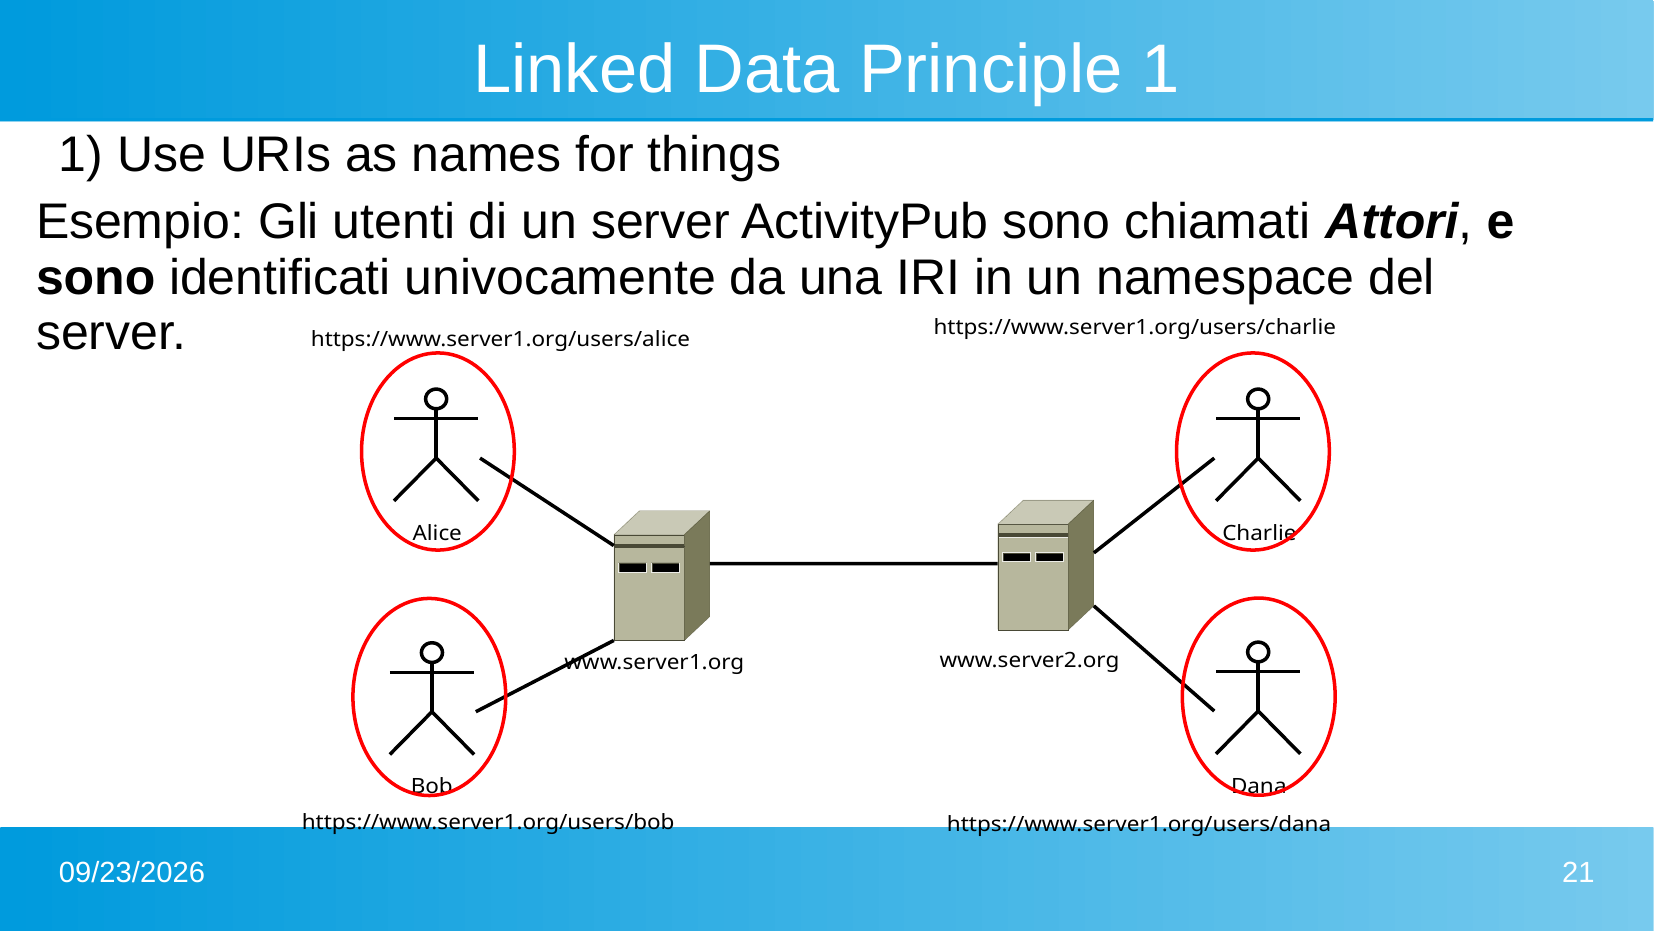

# Linked Data Principle 1
1) Use URIs as names for things
Esempio: Gli utenti di un server ActivityPub sono chiamati Attori, e sono identificati univocamente da una IRI in un namespace del server.
21